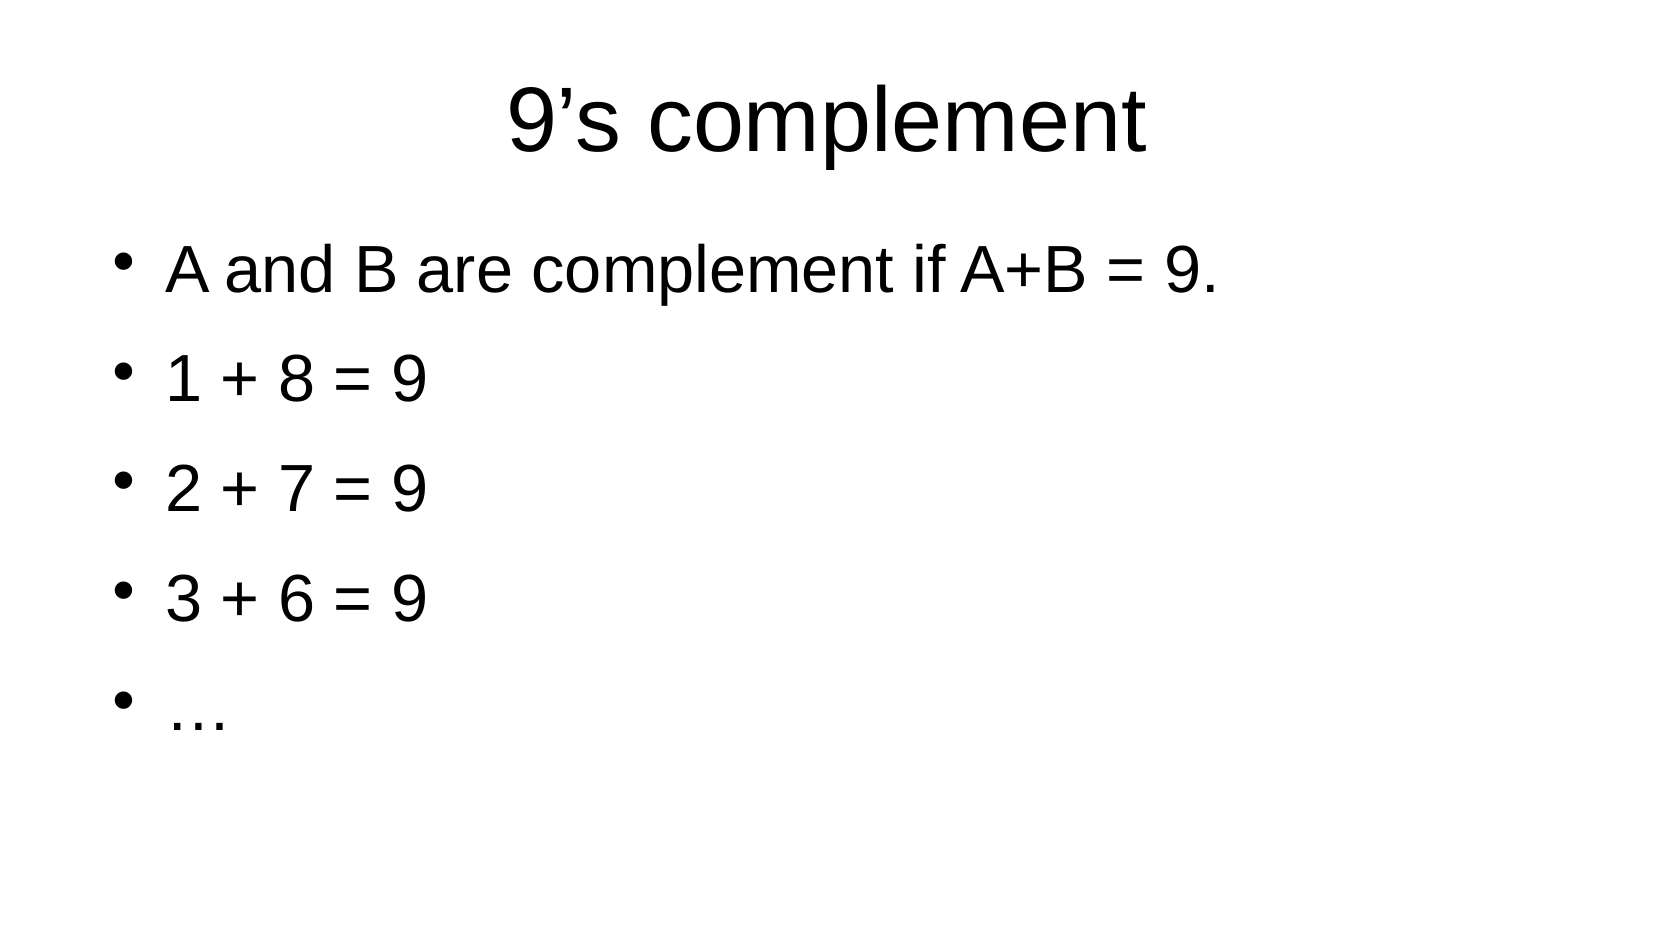

9’s complement
A and B are complement if A+B = 9.
1 + 8 = 9
2 + 7 = 9
3 + 6 = 9
…